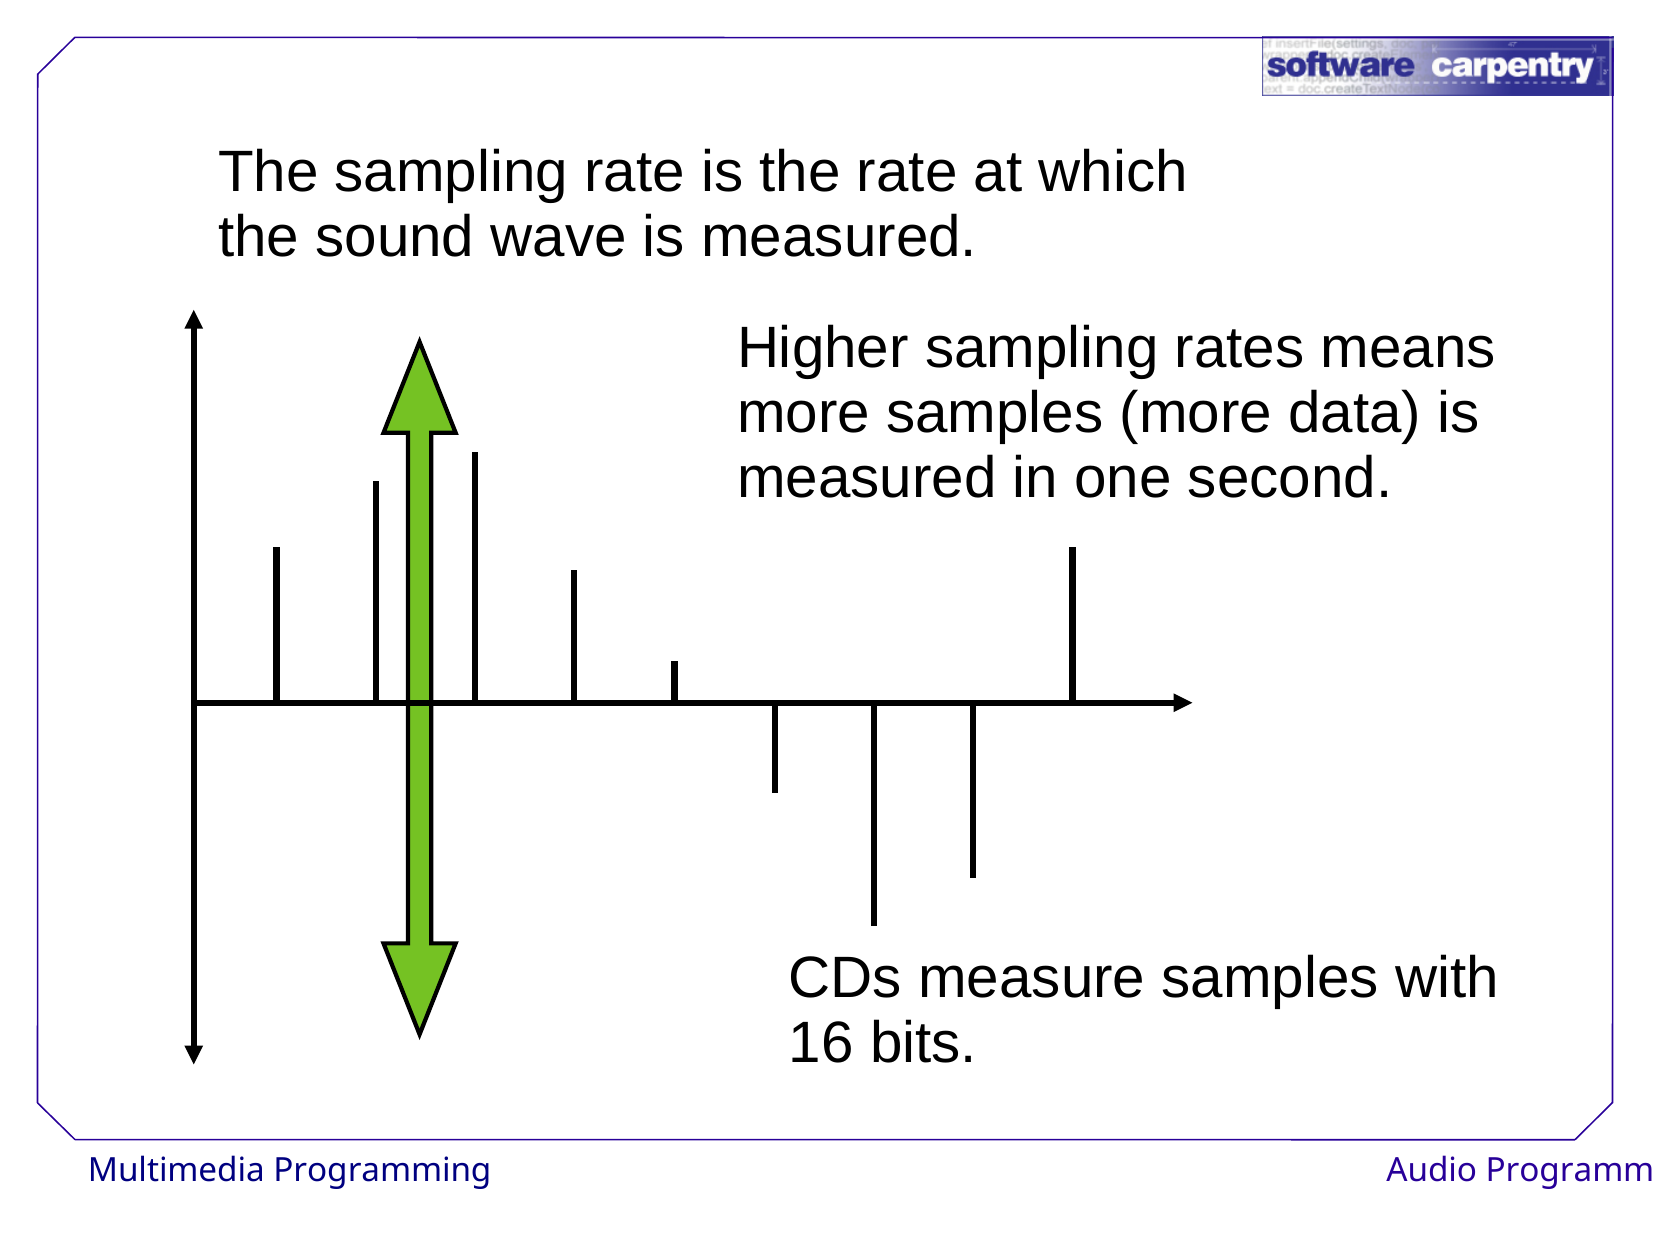

The sampling rate is the rate at which the sound wave is measured.
Higher sampling rates means more samples (more data) is measured in one second.
CDs measure samples with 16 bits.